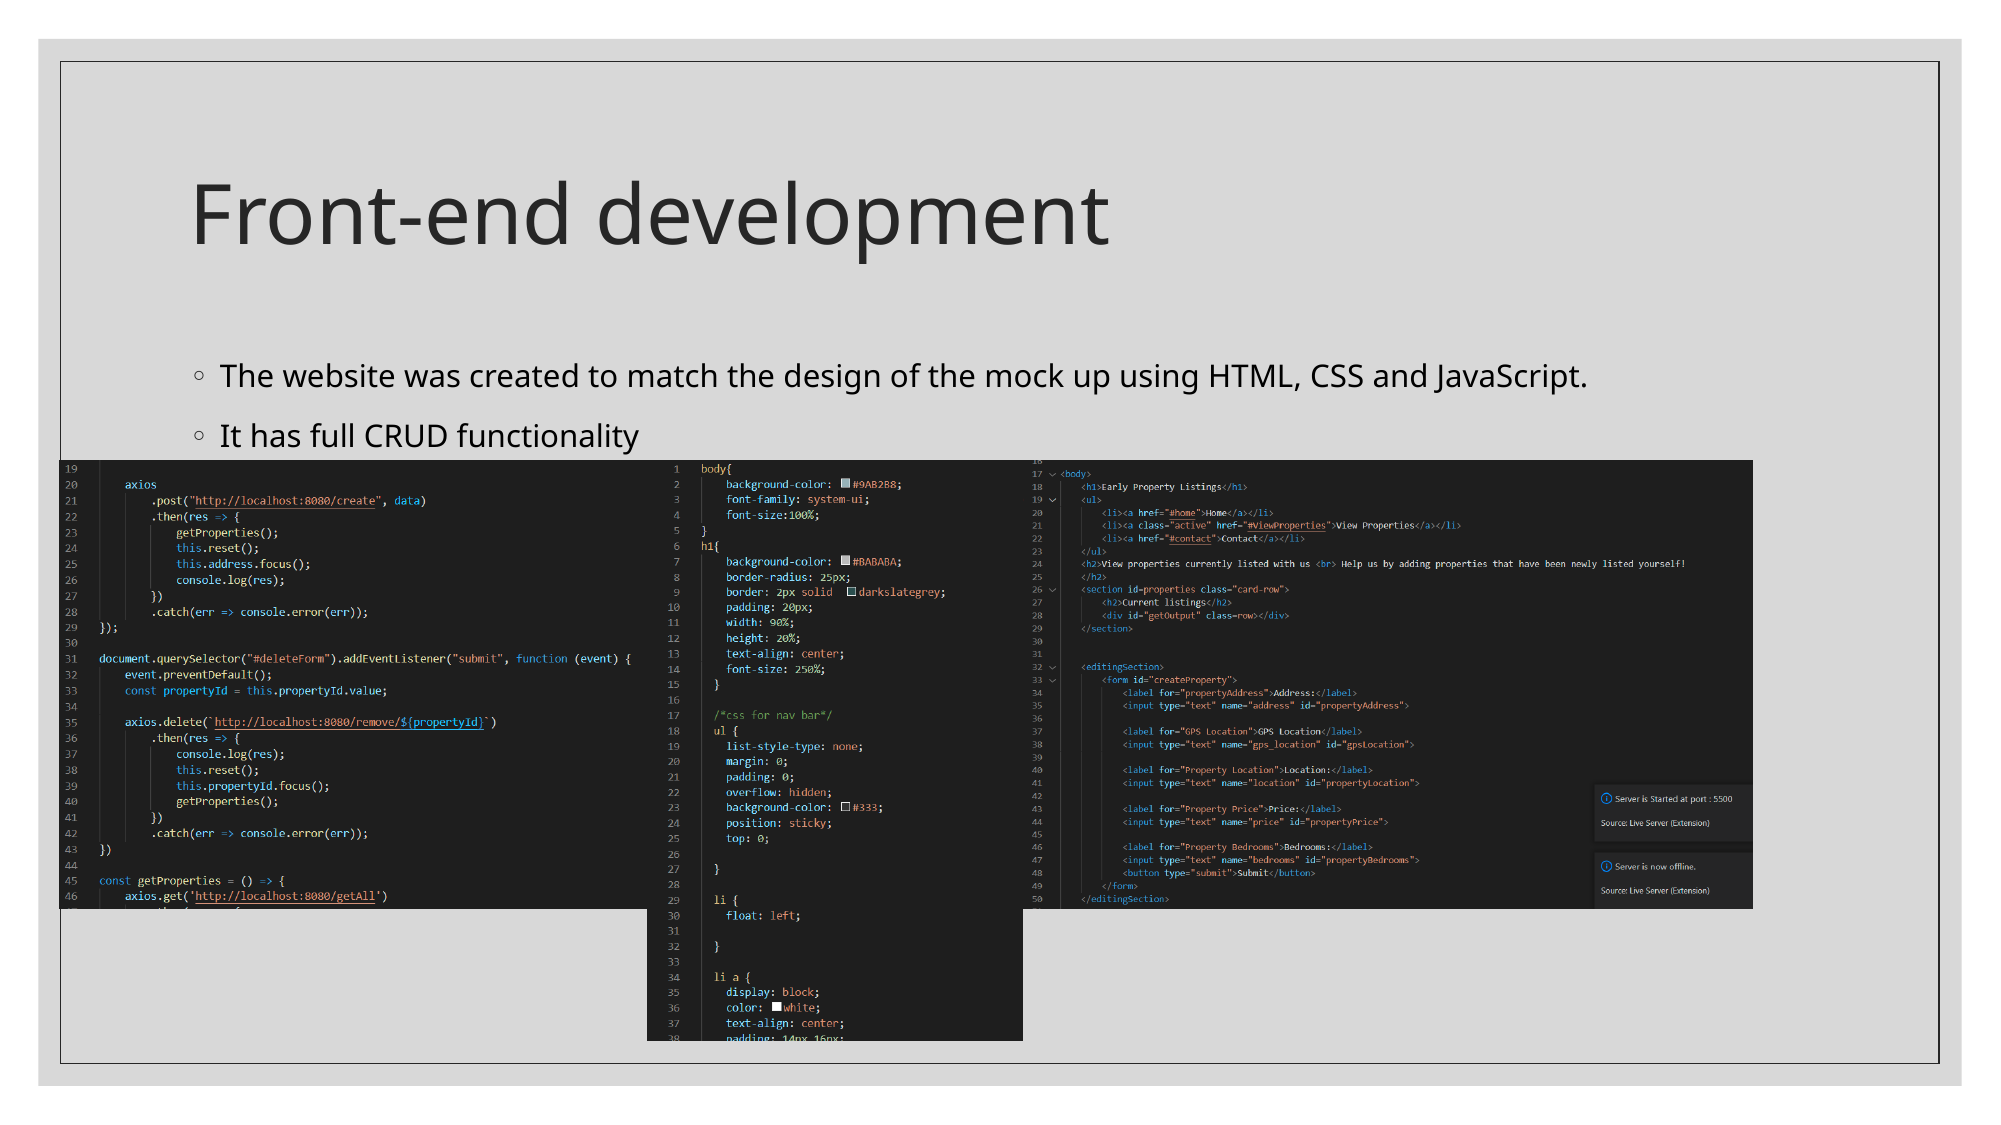

# Front-end development
The website was created to match the design of the mock up using HTML, CSS and JavaScript.
It has full CRUD functionality